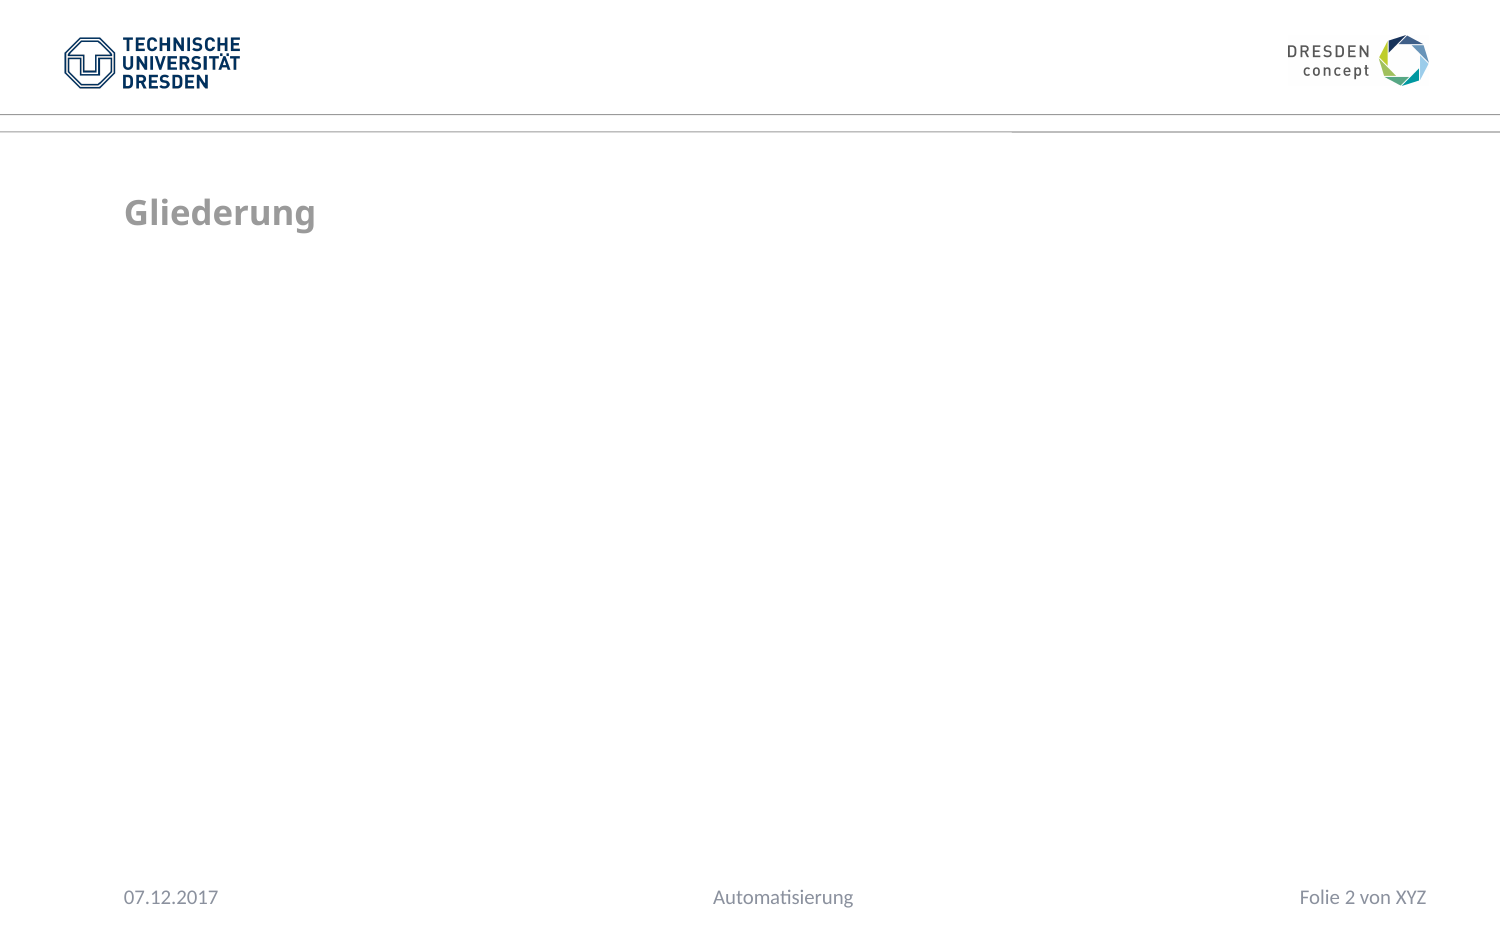

# Gliederung
07.12.2017
Folie von XYZ
Automatisierung